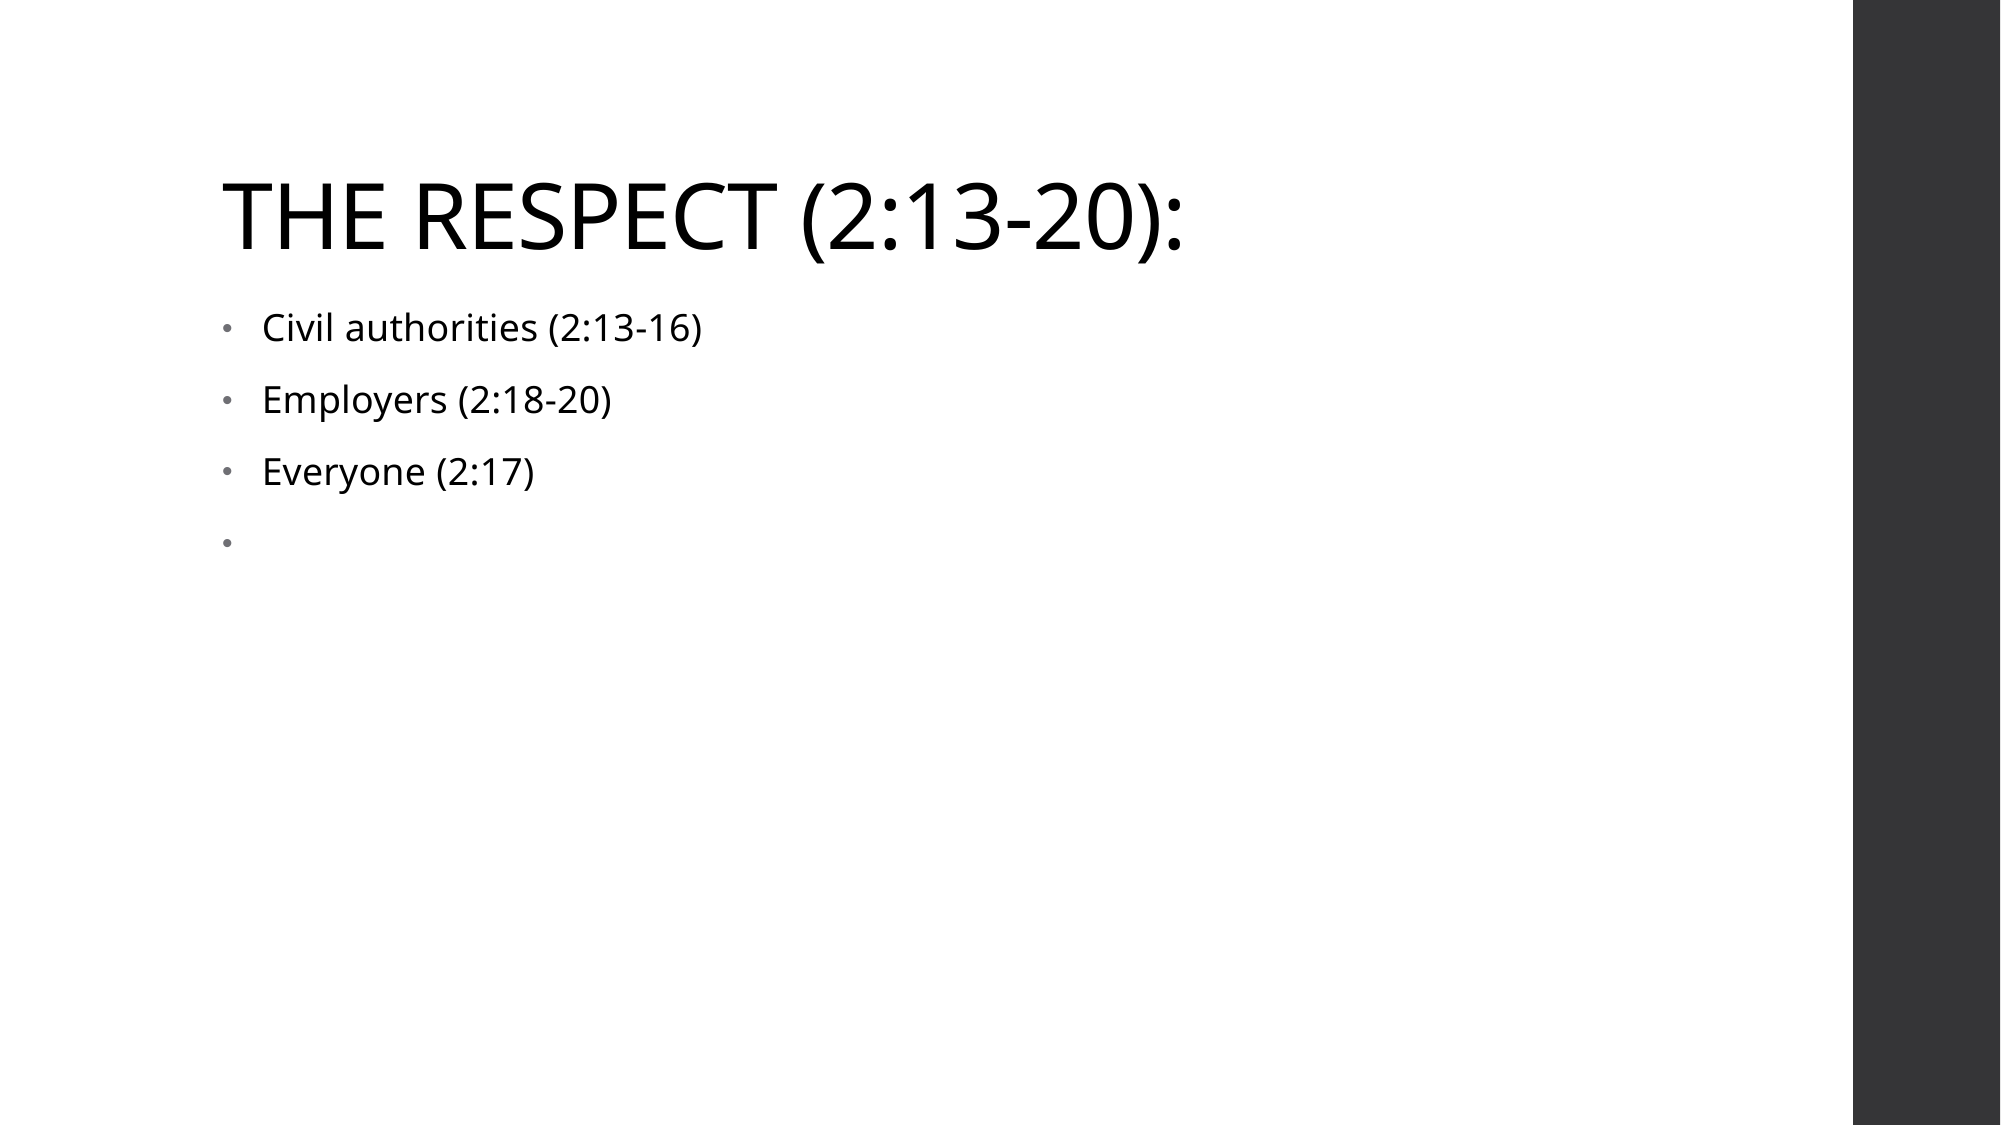

# THE RESPECT (2:13-20):
 Civil authorities (2:13-16)
 Employers (2:18-20)
 Everyone (2:17)